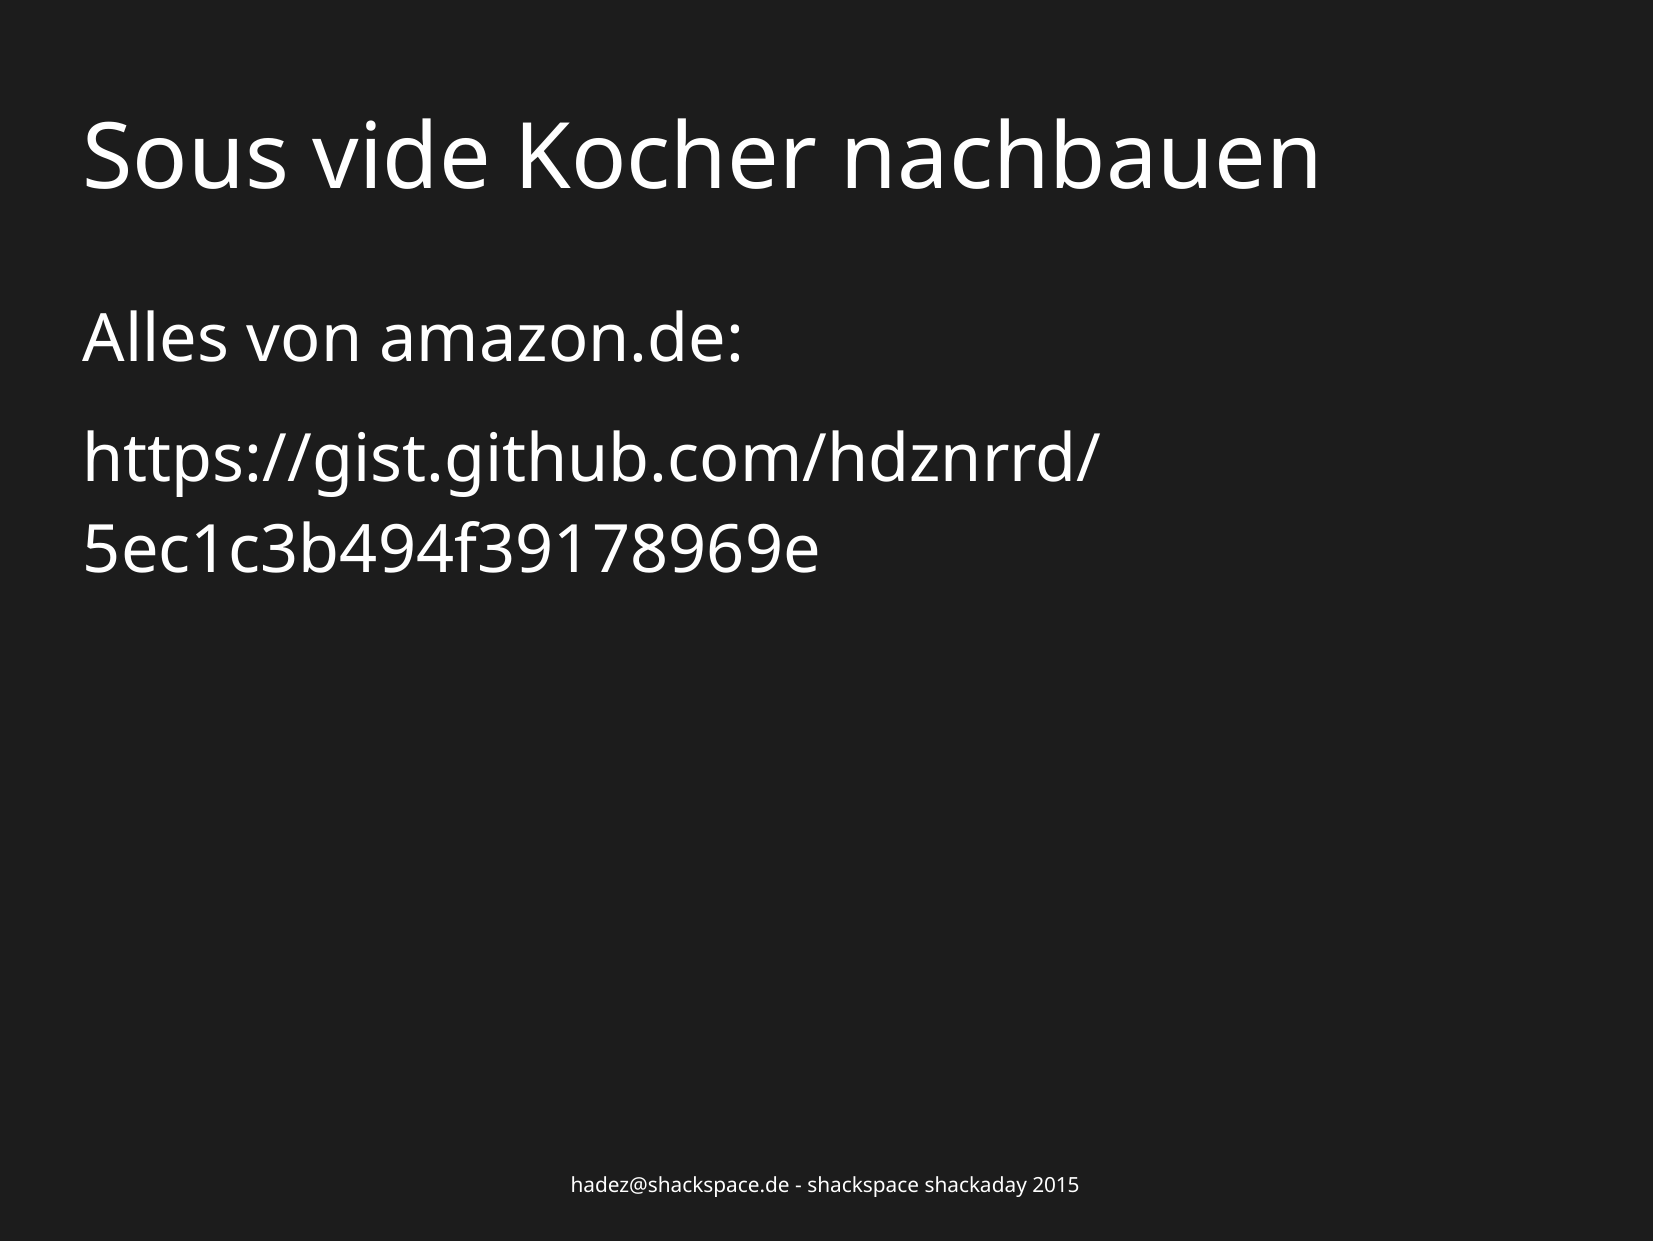

# Sous vide Kocher nachbauen
Alles von amazon.de:
https://gist.github.com/hdznrrd/5ec1c3b494f39178969e